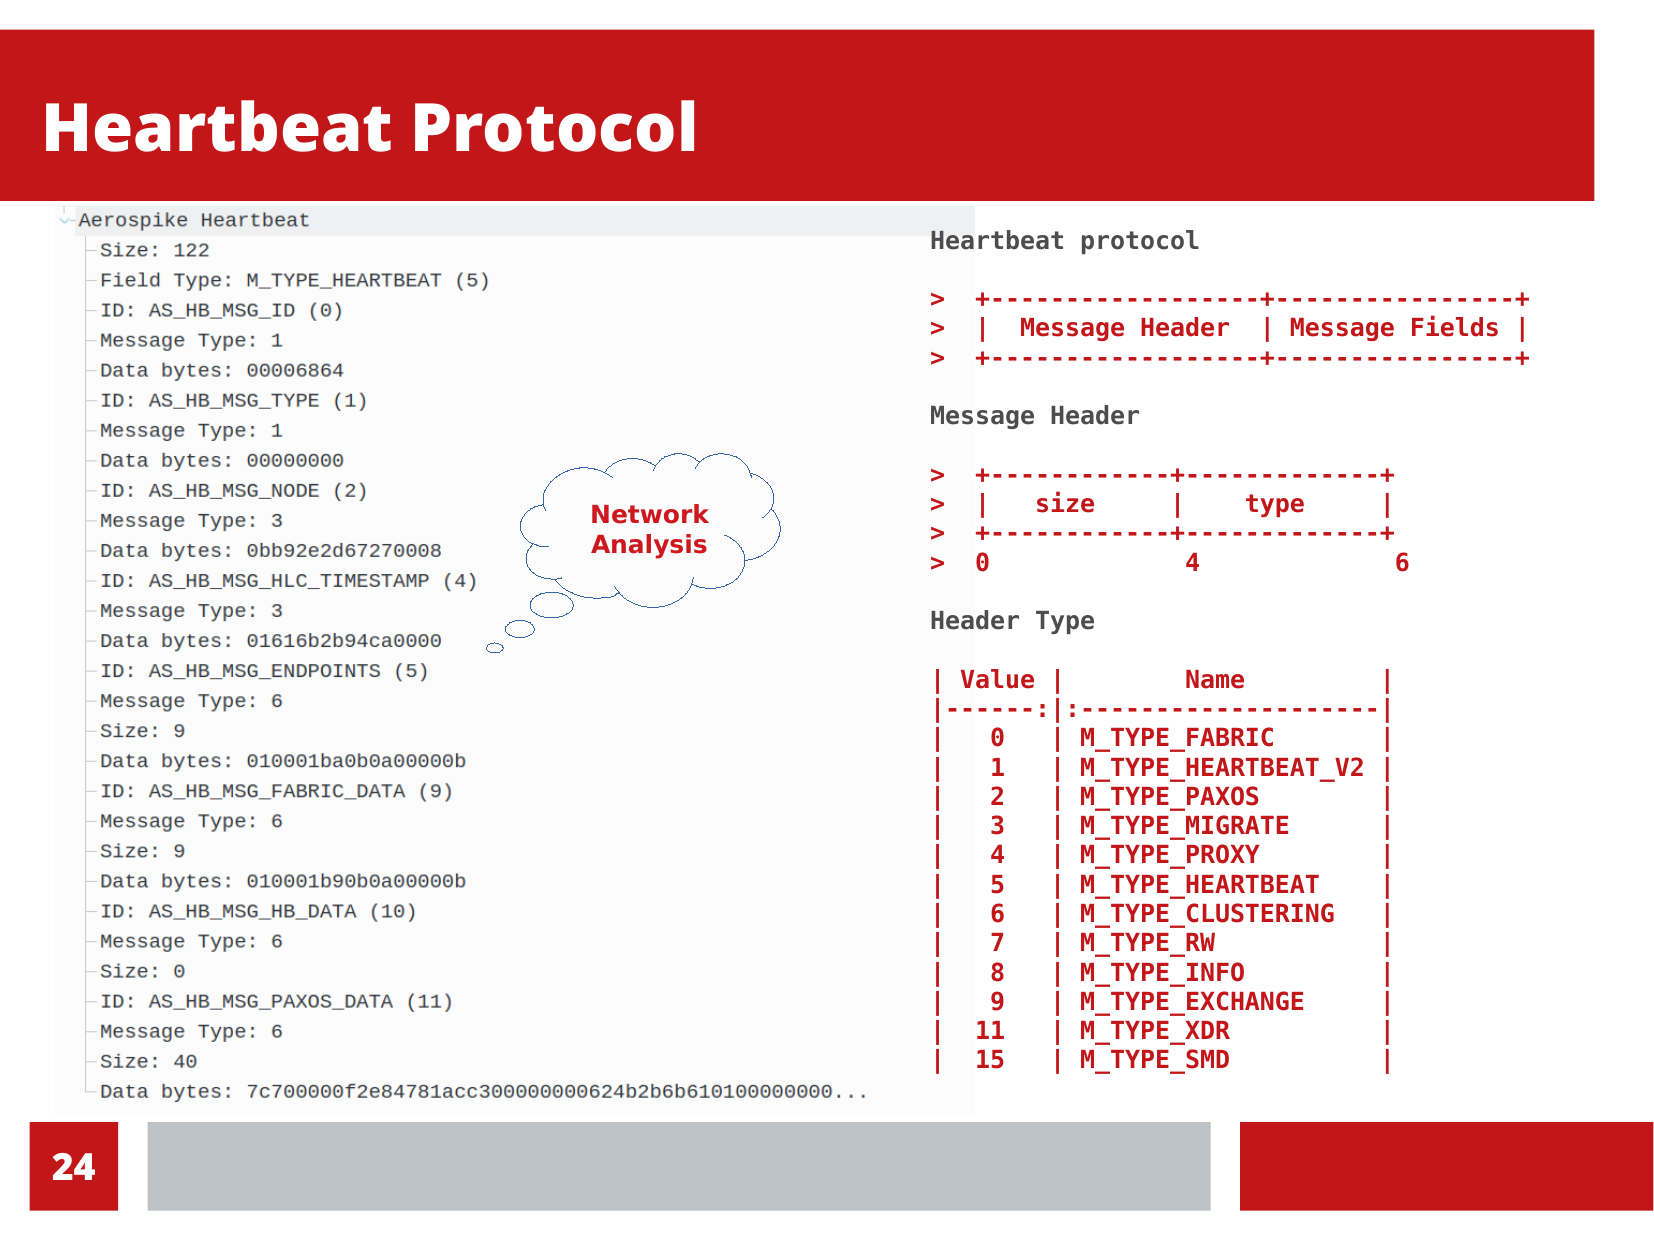

# Heartbeat Protocol
Heartbeat protocol
> +------------------+----------------+
> | Message Header | Message Fields |
> +------------------+----------------+
Message Header
> +------------+-------------+
> | size | type |
> +------------+-------------+
> 0 4 6
Header Type
| Value | Name |
|------:|:--------------------|
| 0 | M_TYPE_FABRIC |
| 1 | M_TYPE_HEARTBEAT_V2 |
| 2 | M_TYPE_PAXOS |
| 3 | M_TYPE_MIGRATE | | 4 | M_TYPE_PROXY | | 5 | M_TYPE_HEARTBEAT | | 6 | M_TYPE_CLUSTERING | | 7 | M_TYPE_RW | | 8 | M_TYPE_INFO | | 9 | M_TYPE_EXCHANGE |
| 11 | M_TYPE_XDR | | 15 | M_TYPE_SMD |
Network Analysis
24